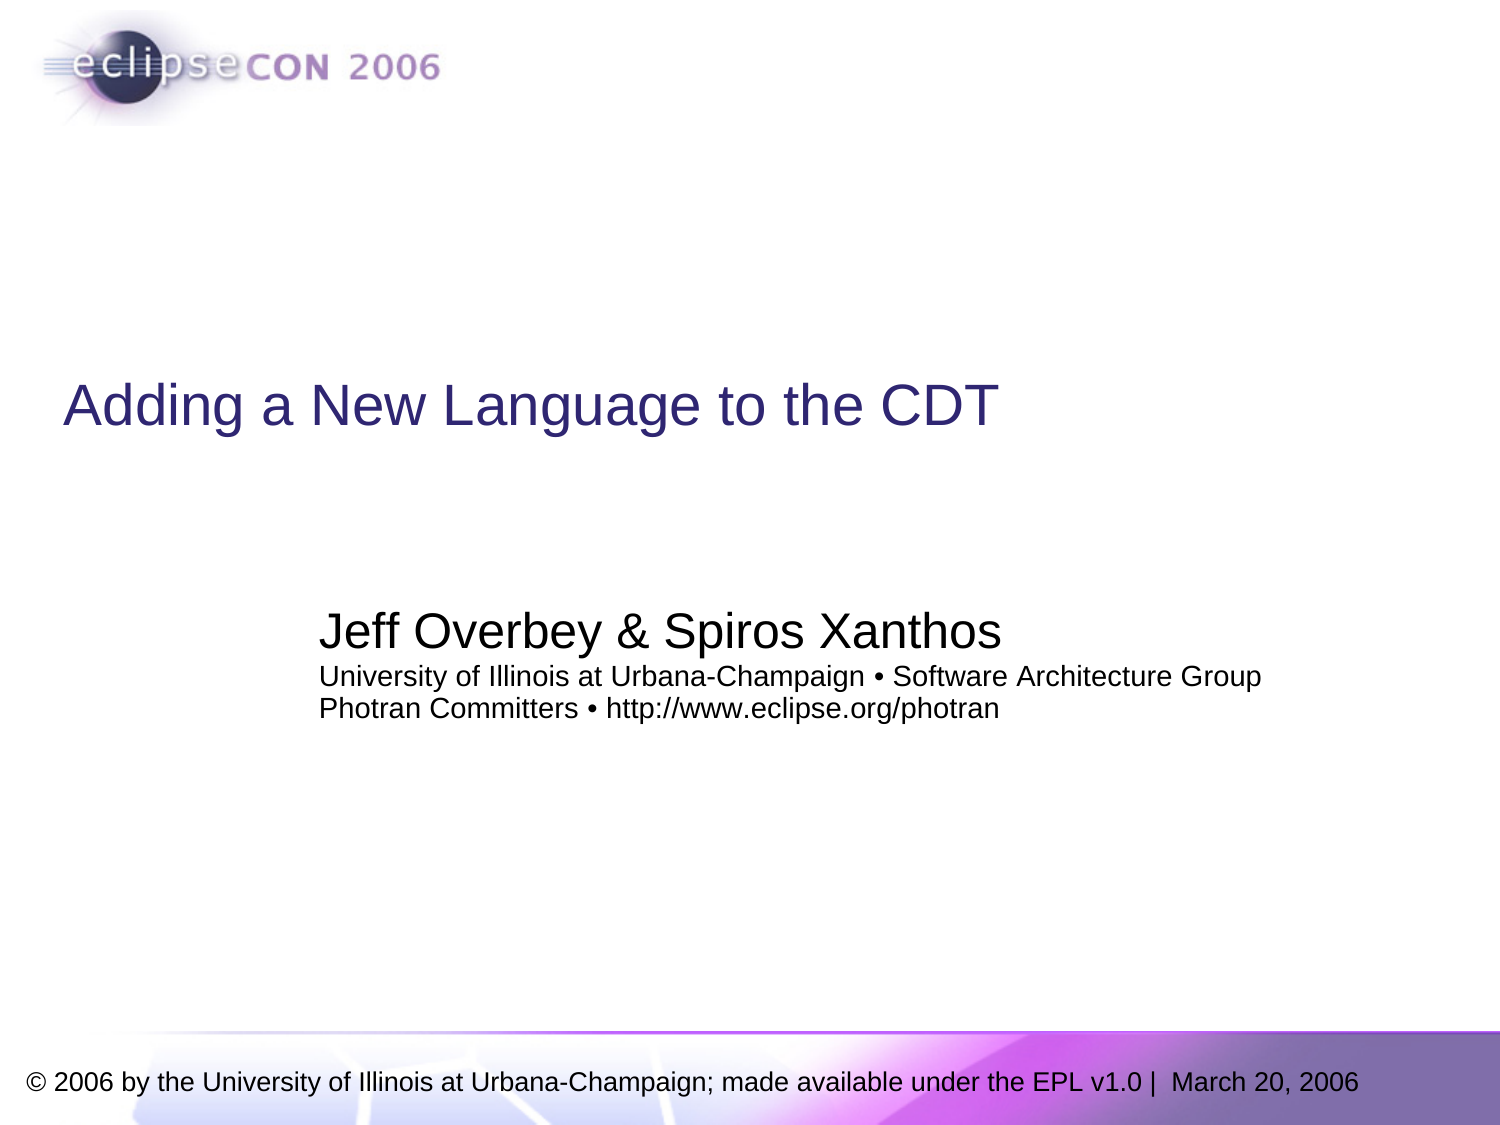

Adding a New Language to the CDT
# Jeff Overbey & Spiros Xanthos
University of Illinois at Urbana-Champaign • Software Architecture Group
Photran Committers • http://www.eclipse.org/photran